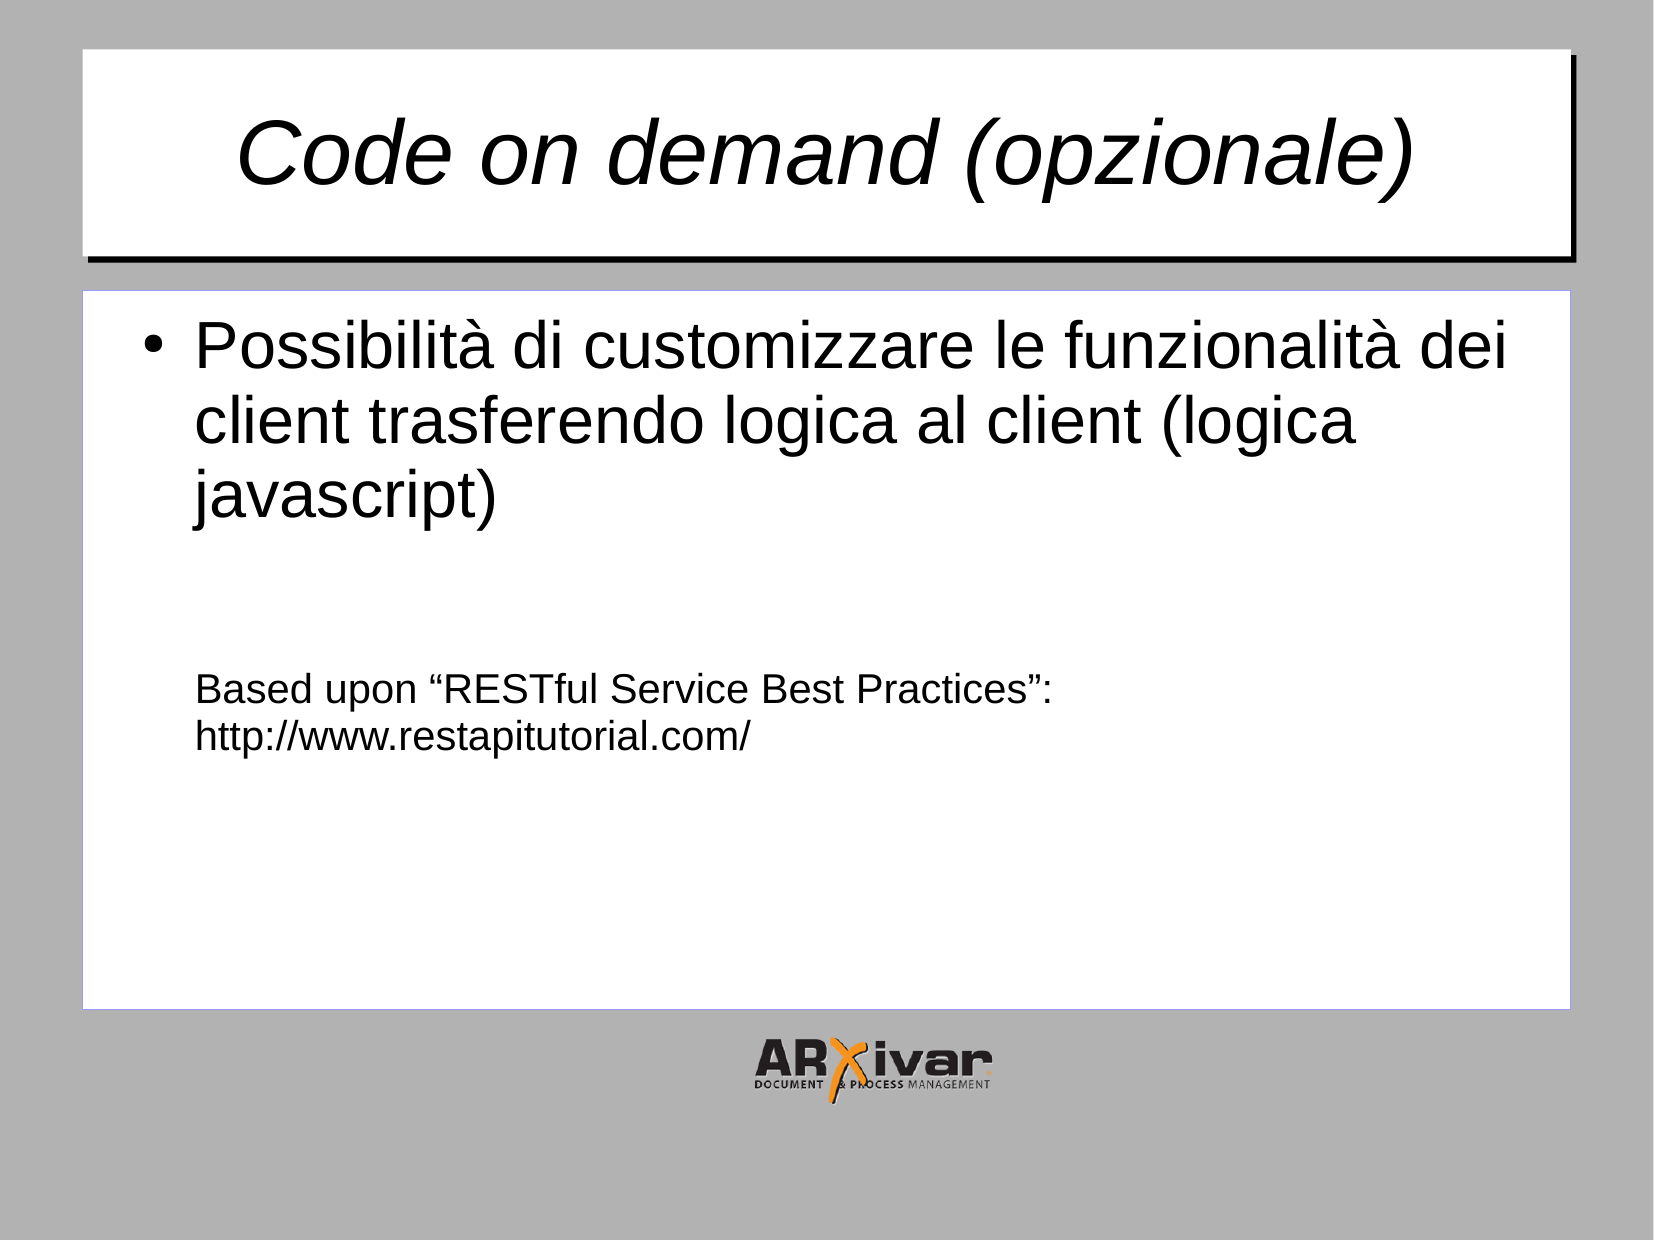

# Code on demand (opzionale)
Possibilità di customizzare le funzionalità dei client trasferendo logica al client (logica javascript)
Based upon “RESTful Service Best Practices”: http://www.restapitutorial.com/